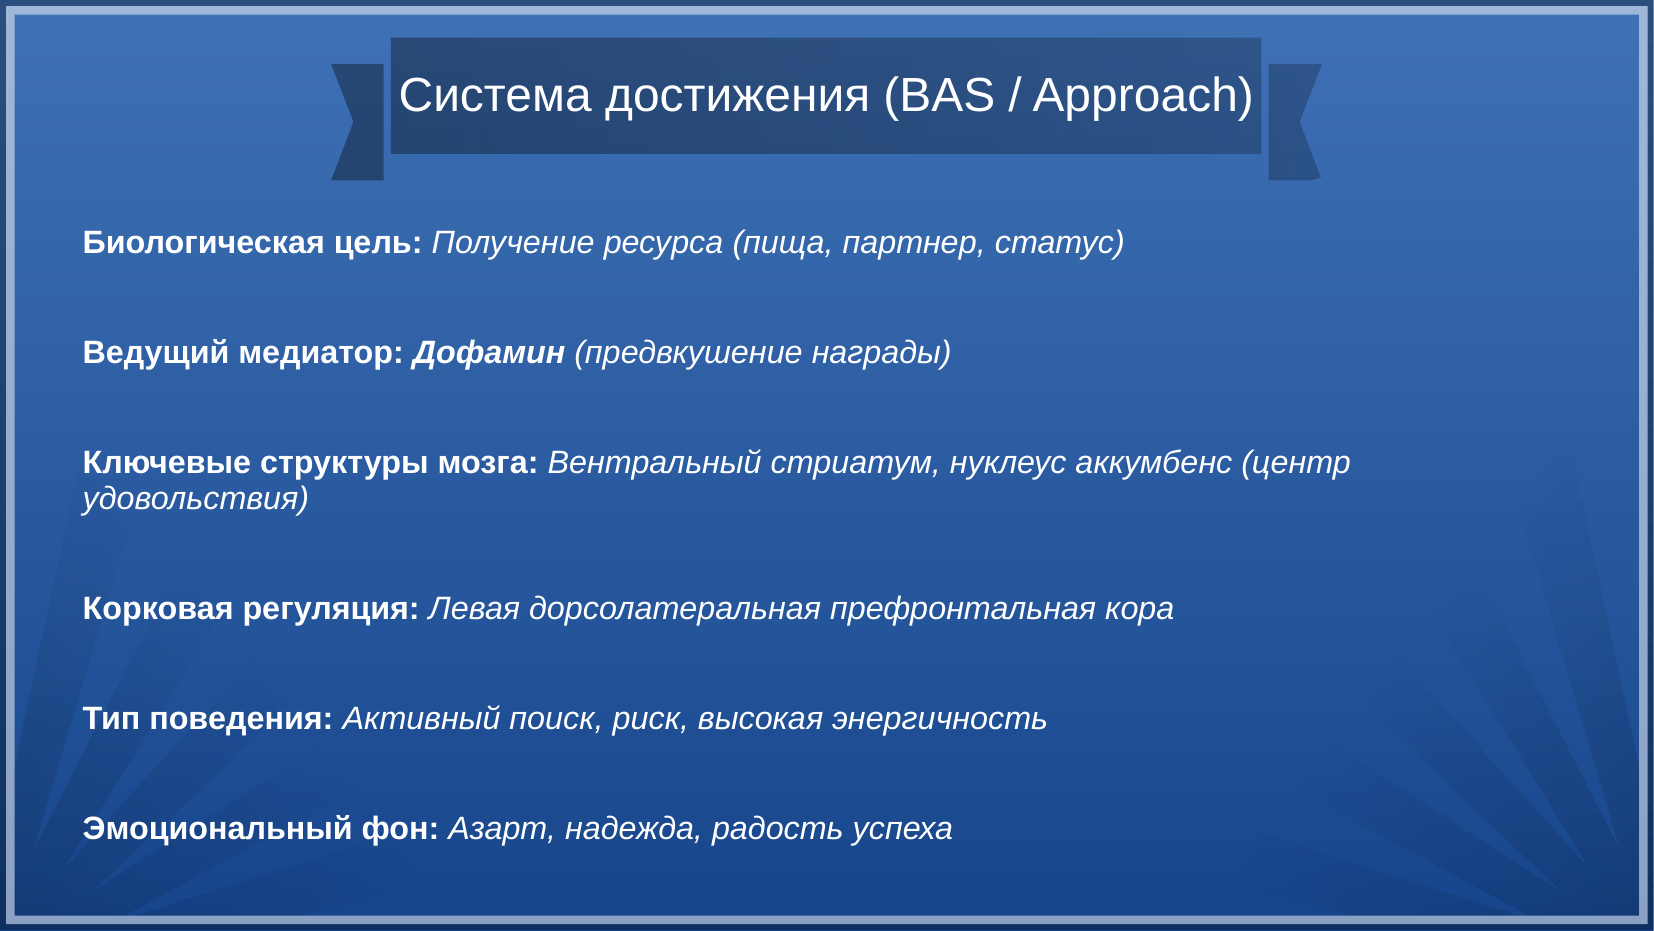

# Система достижения (BAS / Approach)
Биологическая цель: Получение ресурса (пища, партнер, статус)
Ведущий медиатор: Дофамин (предвкушение награды)
Ключевые структуры мозга: Вентральный стриатум, нуклеус аккумбенс (центр удовольствия)
Корковая регуляция: Левая дорсолатеральная префронтальная кора
Тип поведения: Активный поиск, риск, высокая энергичность
Эмоциональный фон: Азарт, надежда, радость успеха